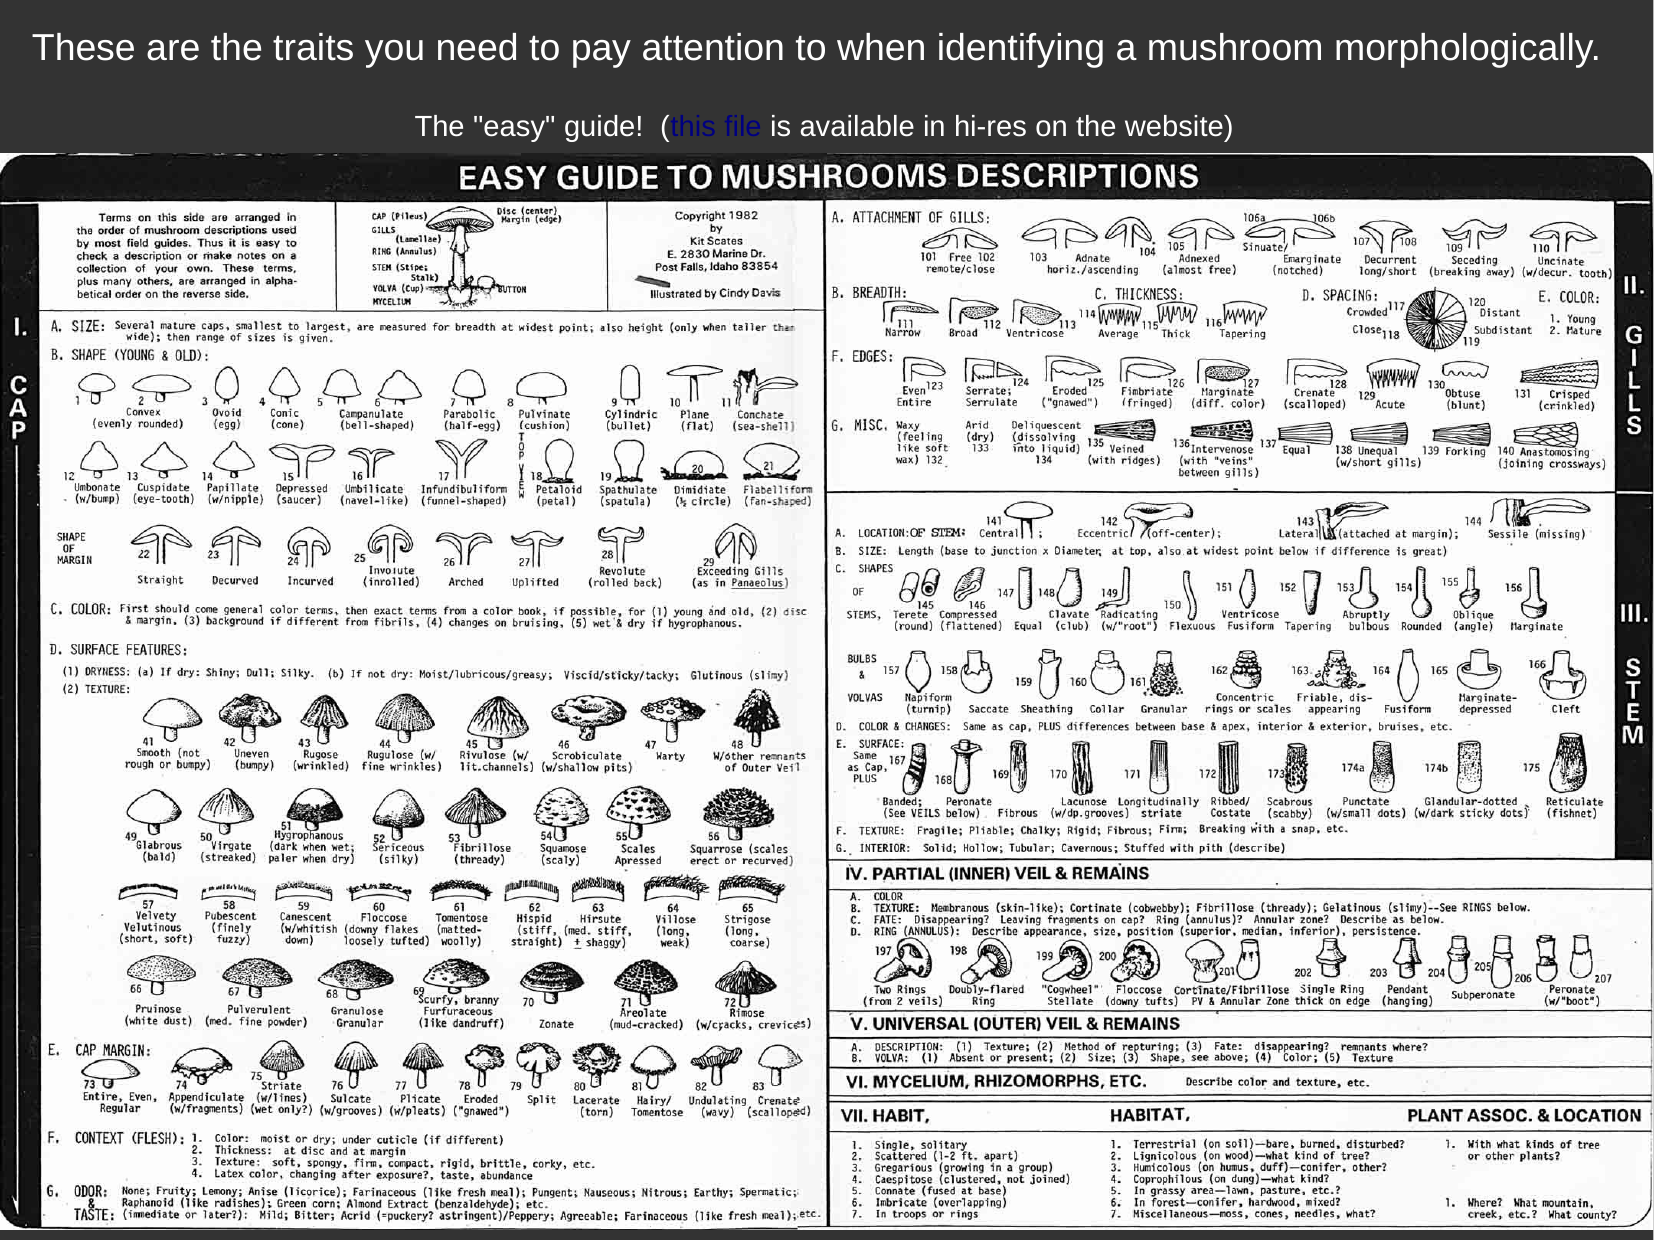

These are the traits you need to pay attention to when identifying a mushroom morphologically.
The "easy" guide! (this file is available in hi-res on the website)